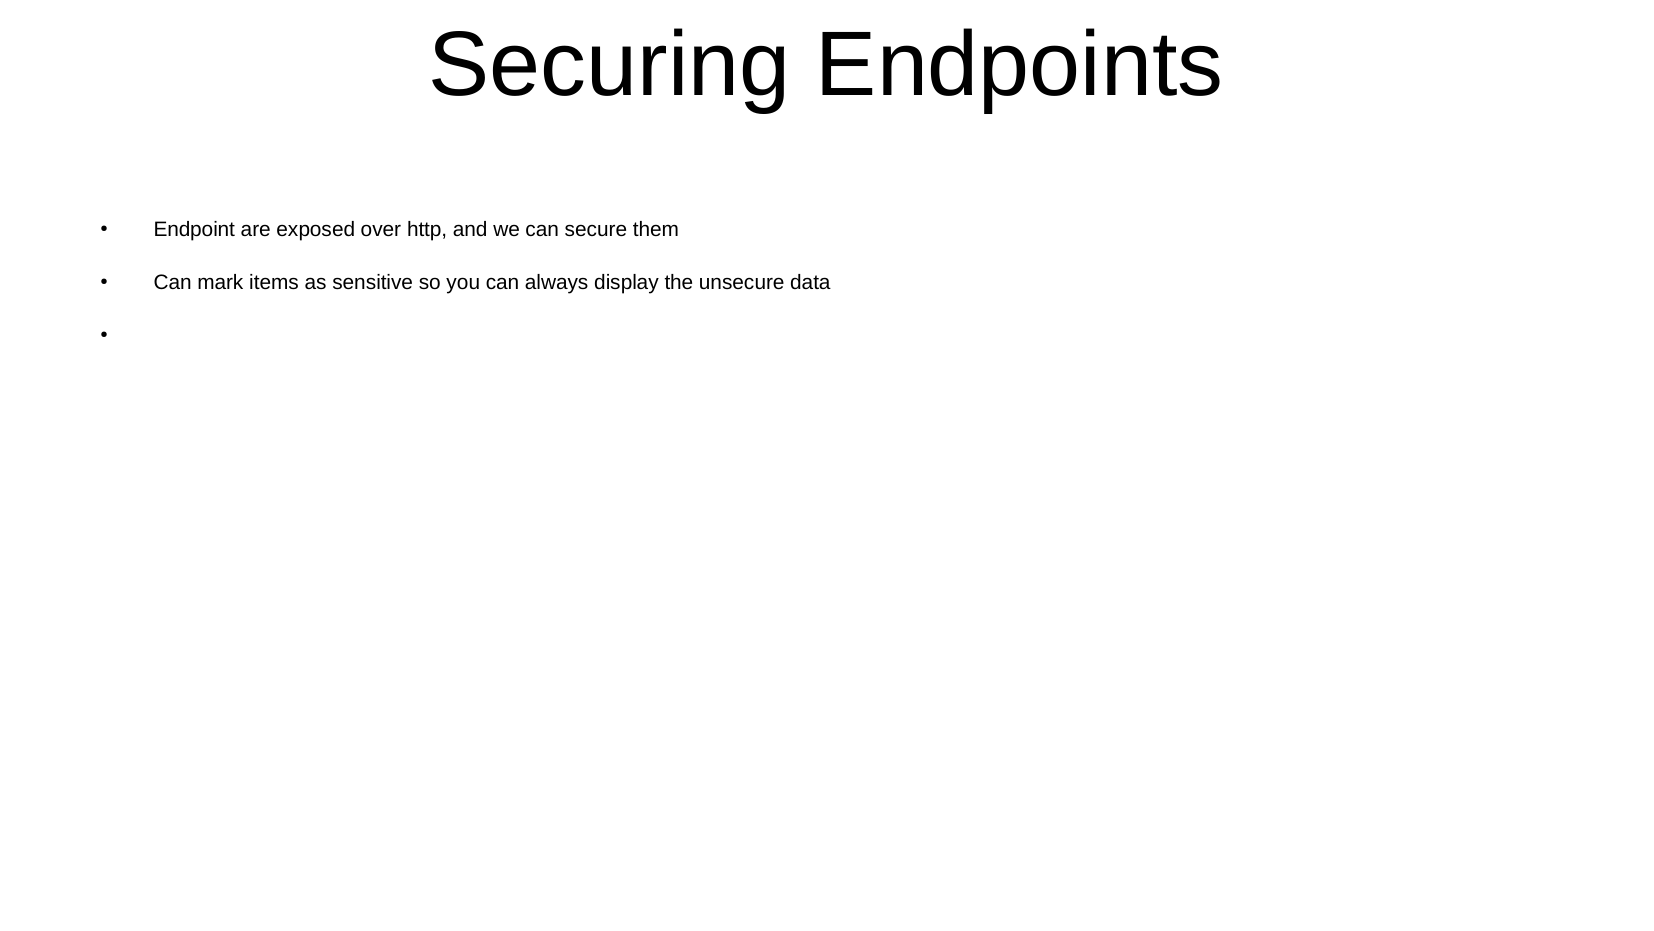

# Securing Endpoints
Endpoint are exposed over http, and we can secure them
Can mark items as sensitive so you can always display the unsecure data